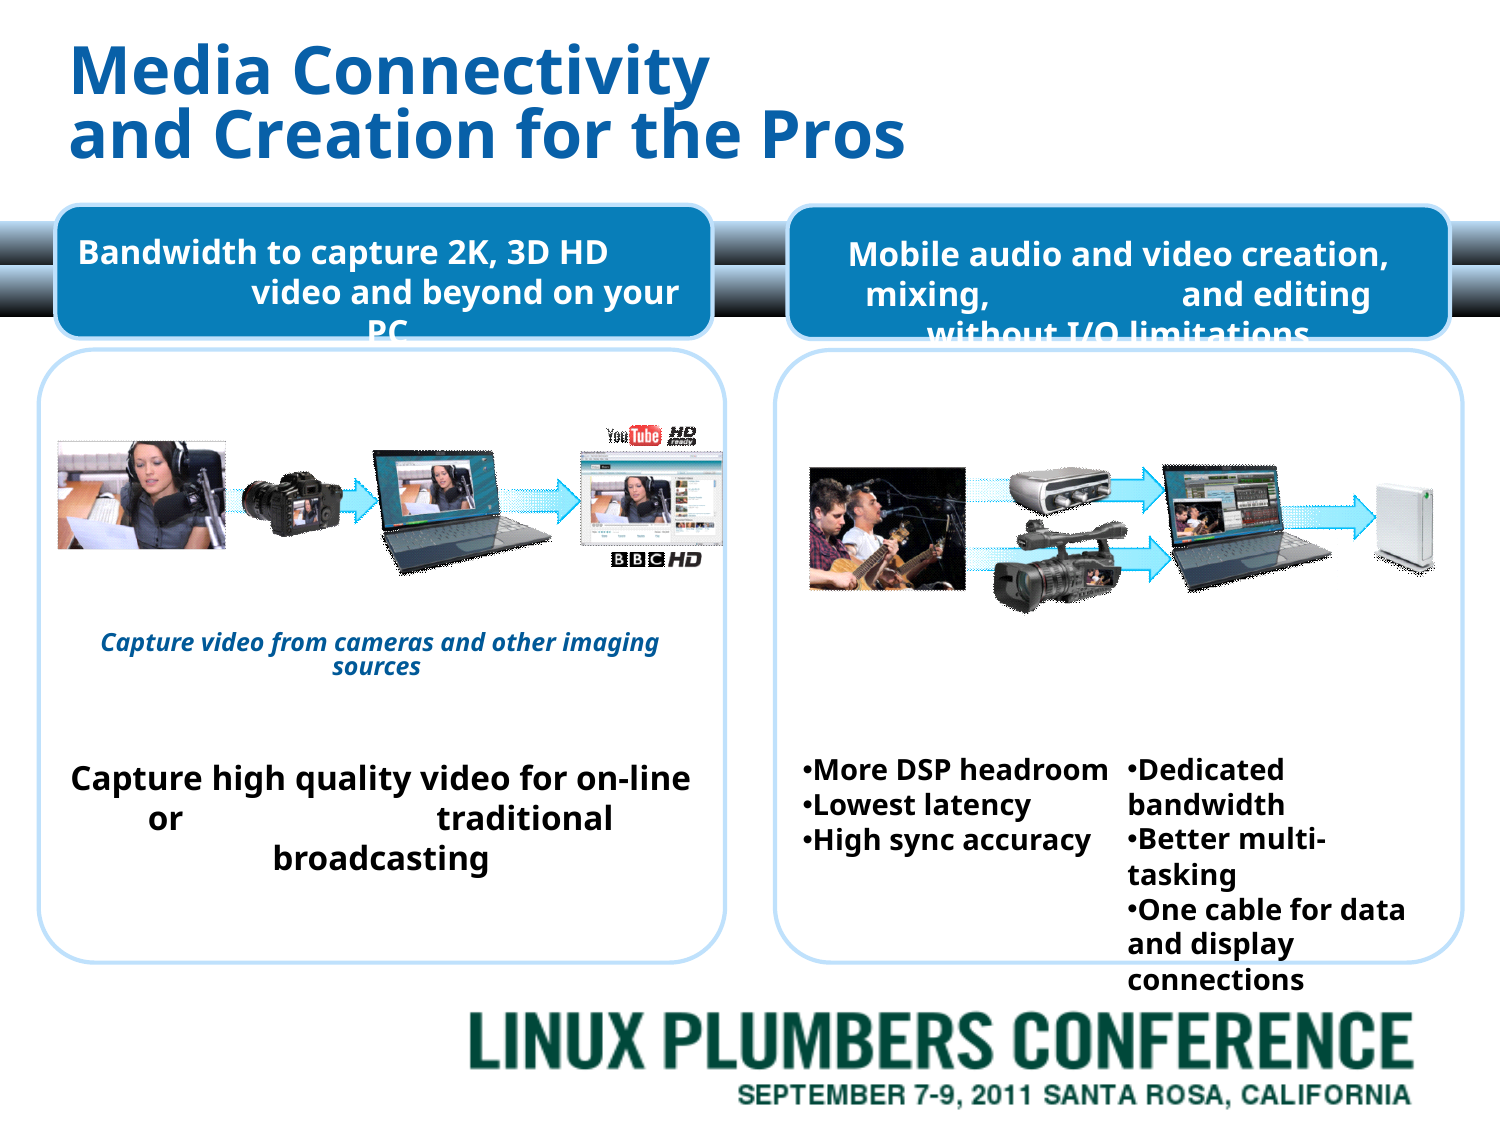

Media Connectivity
and Creation for the Pros
Bandwidth to capture 2K, 3D HD video and beyond on your PC
Mobile audio and video creation, mixing, and editing without I/O limitations
Capture video from cameras and other imaging sources
Dedicated bandwidth
Better multi-tasking
One cable for data and display connections
More DSP headroom
Lowest latency
High sync accuracy
Capture high quality video for on-line or traditional broadcasting